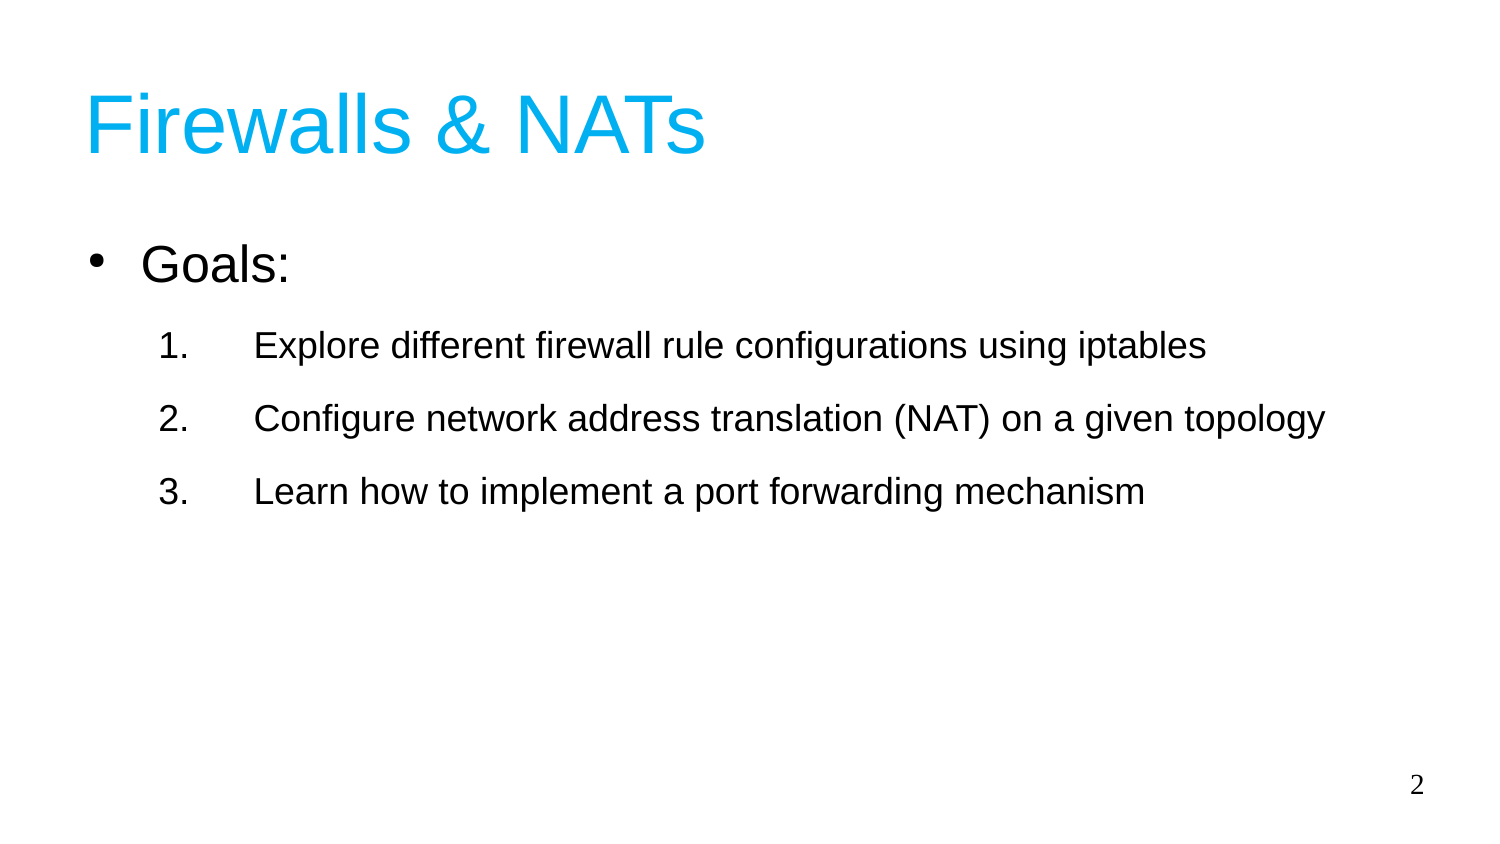

# Firewalls & NATs
Goals:
 Explore different firewall rule configurations using iptables
 Configure network address translation (NAT) on a given topology
 Learn how to implement a port forwarding mechanism
2